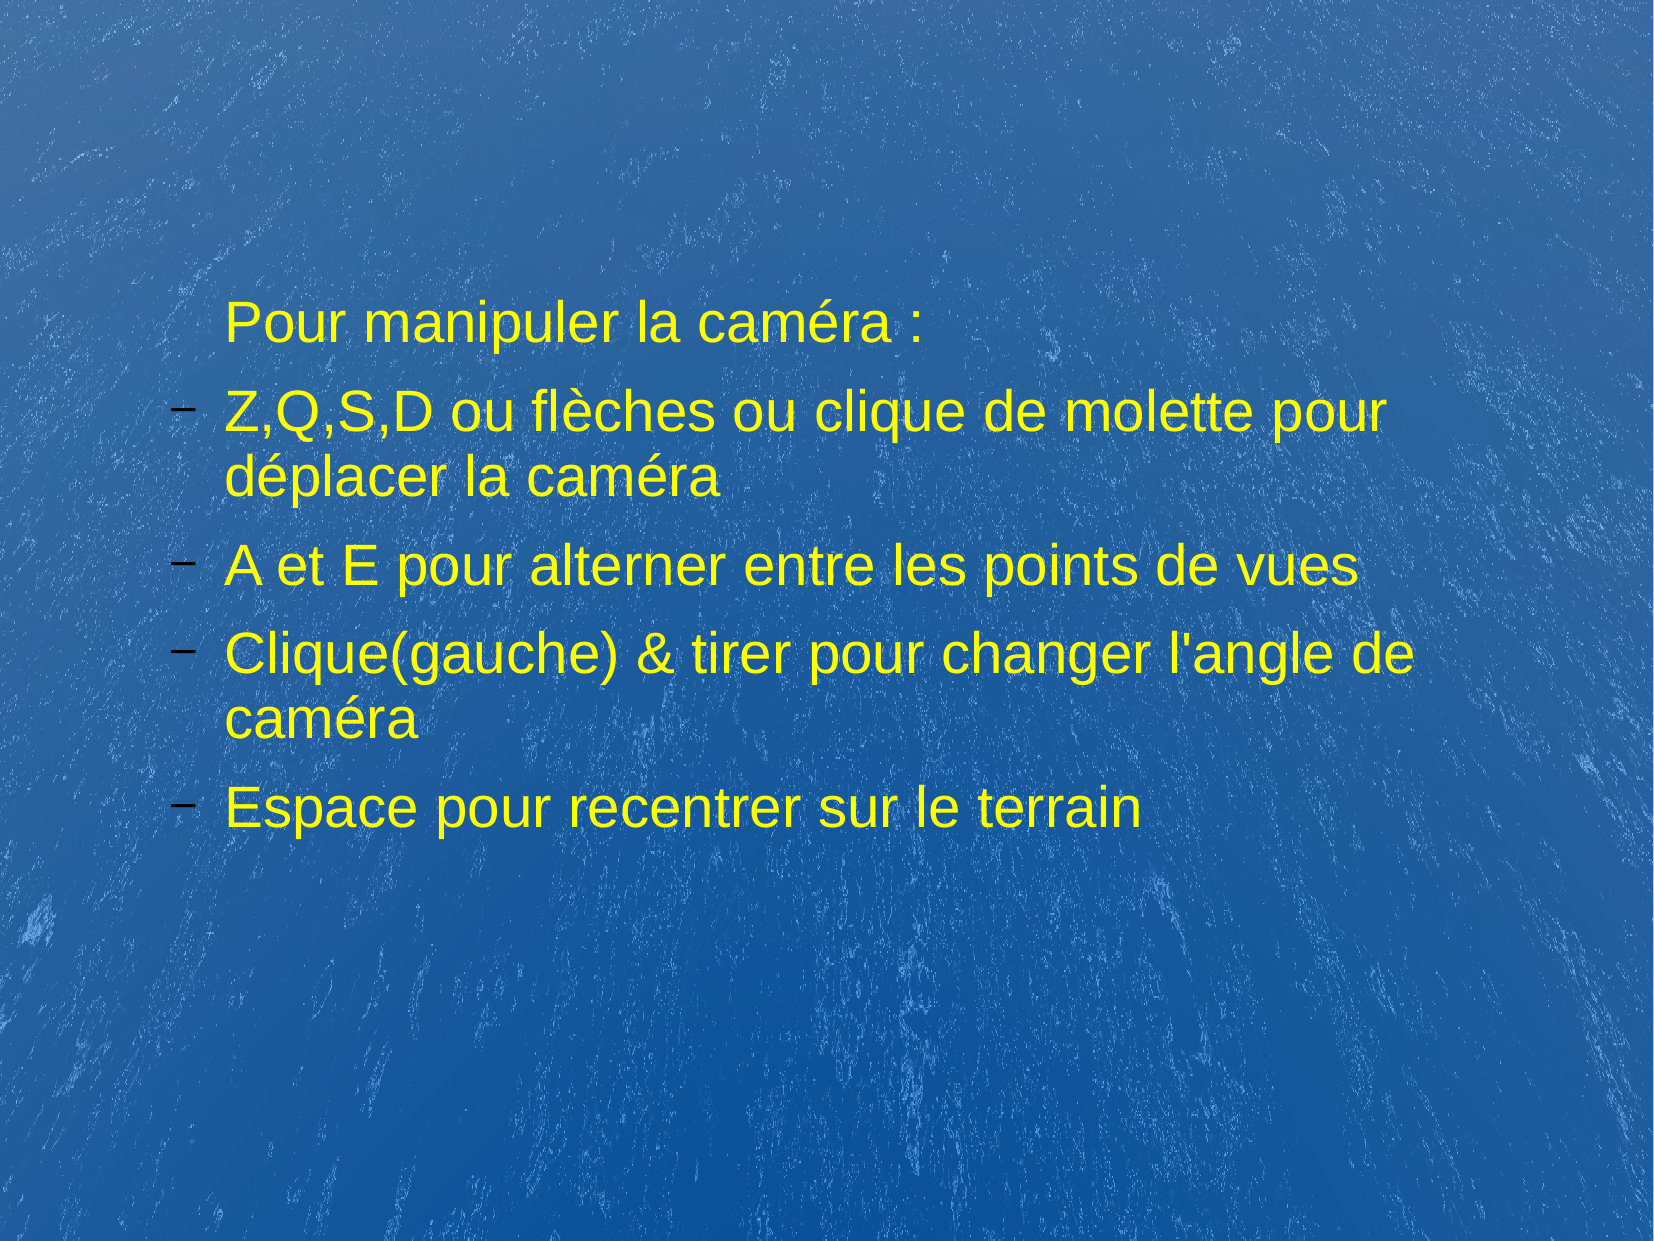

#
Pour manipuler la caméra :
Z,Q,S,D ou flèches ou clique de molette pour déplacer la caméra
A et E pour alterner entre les points de vues
Clique(gauche) & tirer pour changer l'angle de caméra
Espace pour recentrer sur le terrain